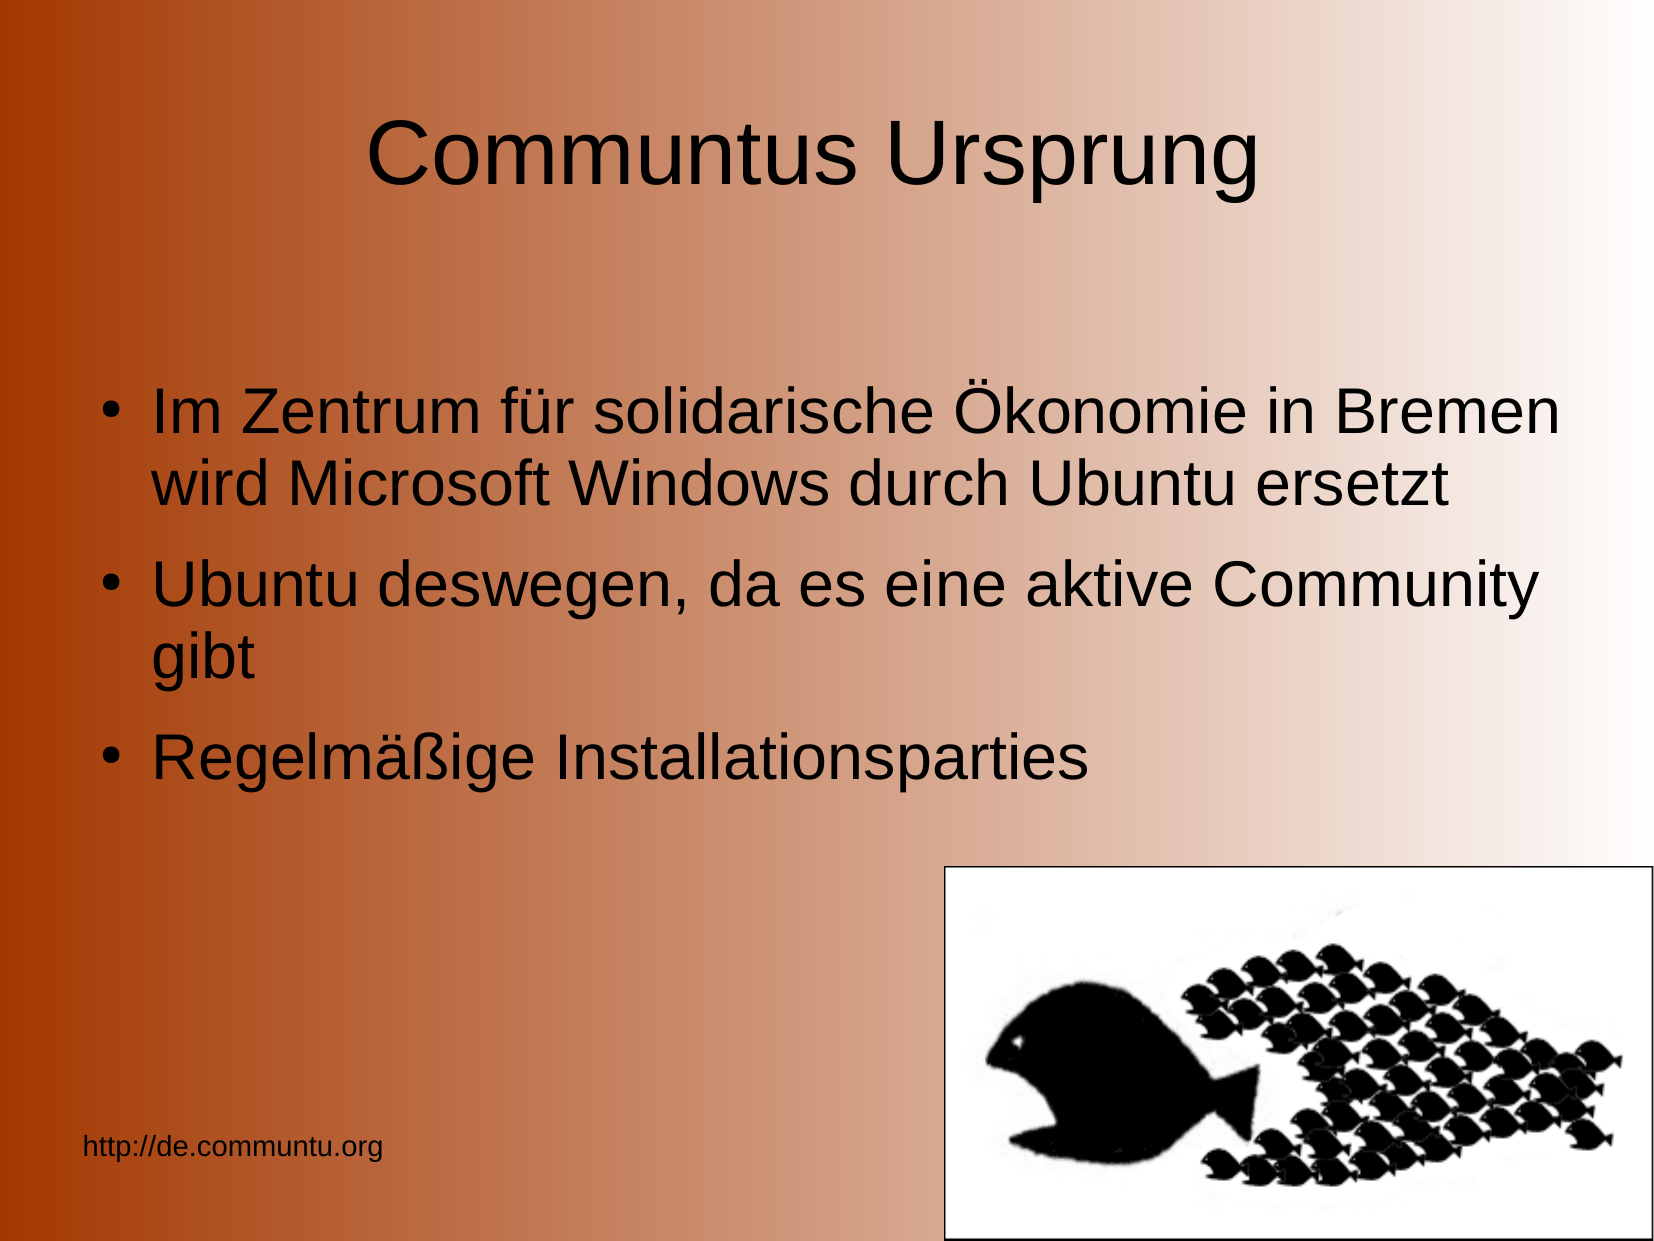

# Communtus Ursprung
Im Zentrum für solidarische Ökonomie in Bremen wird Microsoft Windows durch Ubuntu ersetzt
Ubuntu deswegen, da es eine aktive Community gibt
Regelmäßige Installationsparties